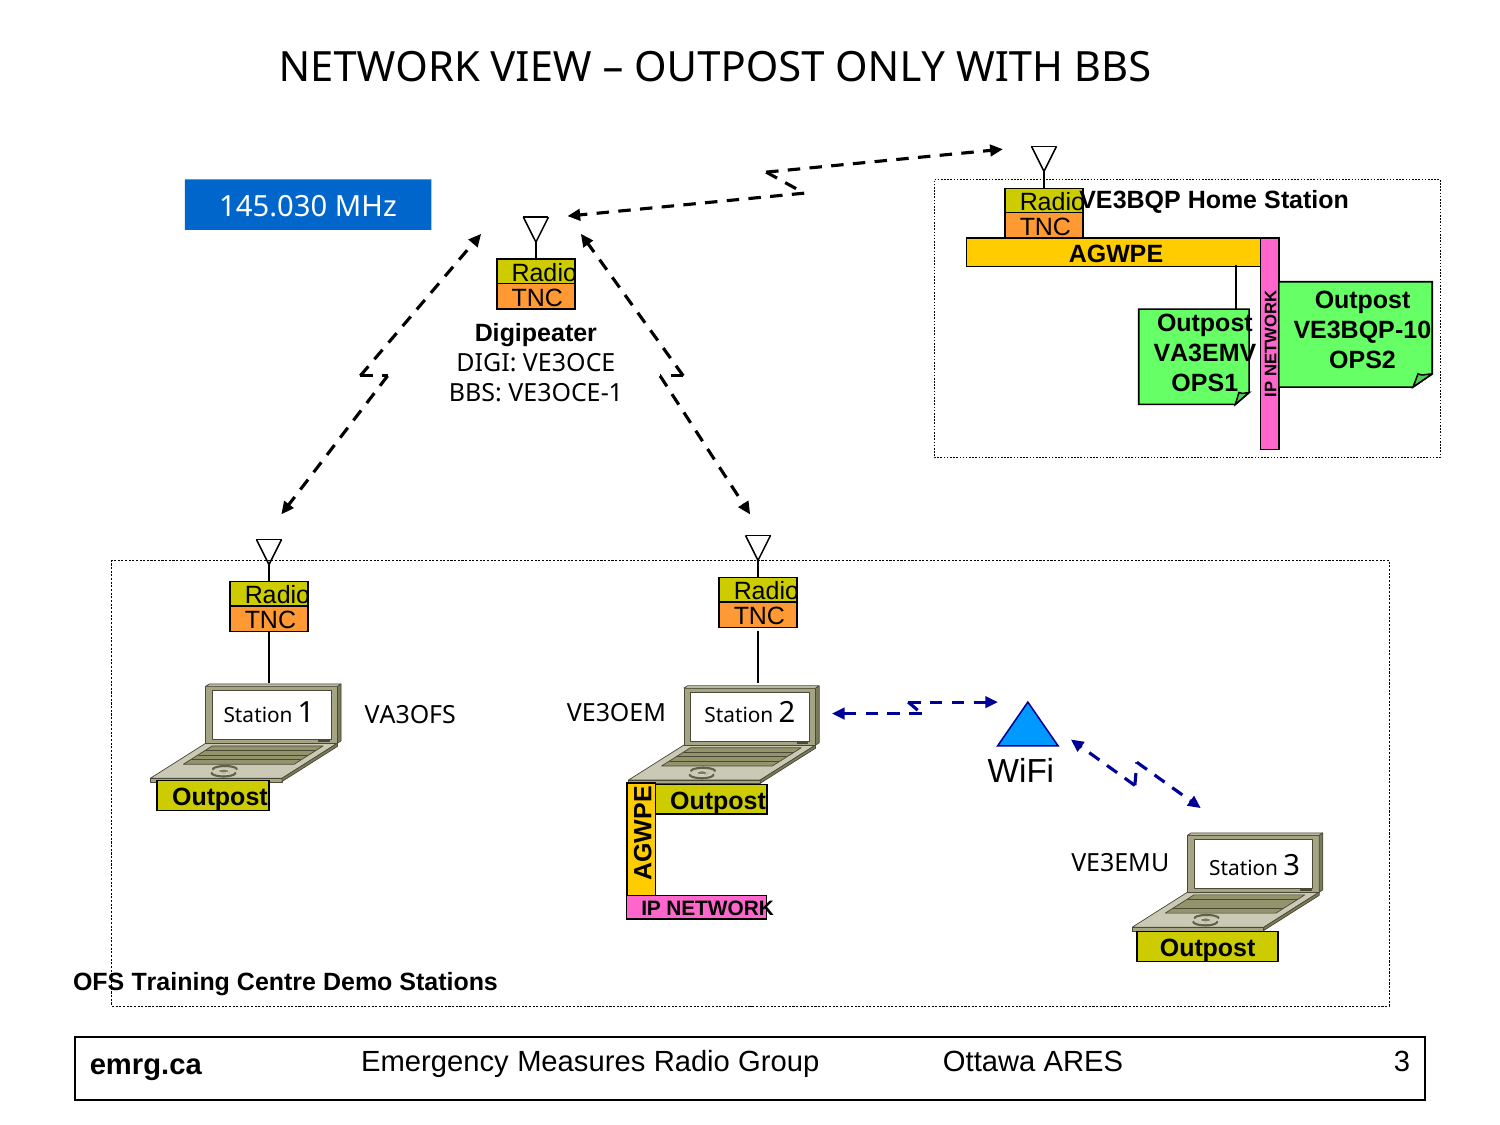

NETWORK VIEW – OUTPOST ONLY WITH BBS
Radio
TNC
145.030 MHz
VE3BQP Home Station
Radio
TNC
AGWPE
Outpost
VE3BQP-10
OPS2
Digipeater
DIGI: VE3OCE
BBS: VE3OCE-1
Outpost
VA3EMV
OPS1
IP NETWORK
Radio
TNC
Radio
TNC
Station 1
Station 2
VE3OEM
VA3OFS
WiFi
Outpost
Outpost
AGWPE
Station 3
VE3EMU
IP NETWORK
Outpost
OFS Training Centre Demo Stations
Emergency Measures Radio Group Ottawa ARES
3